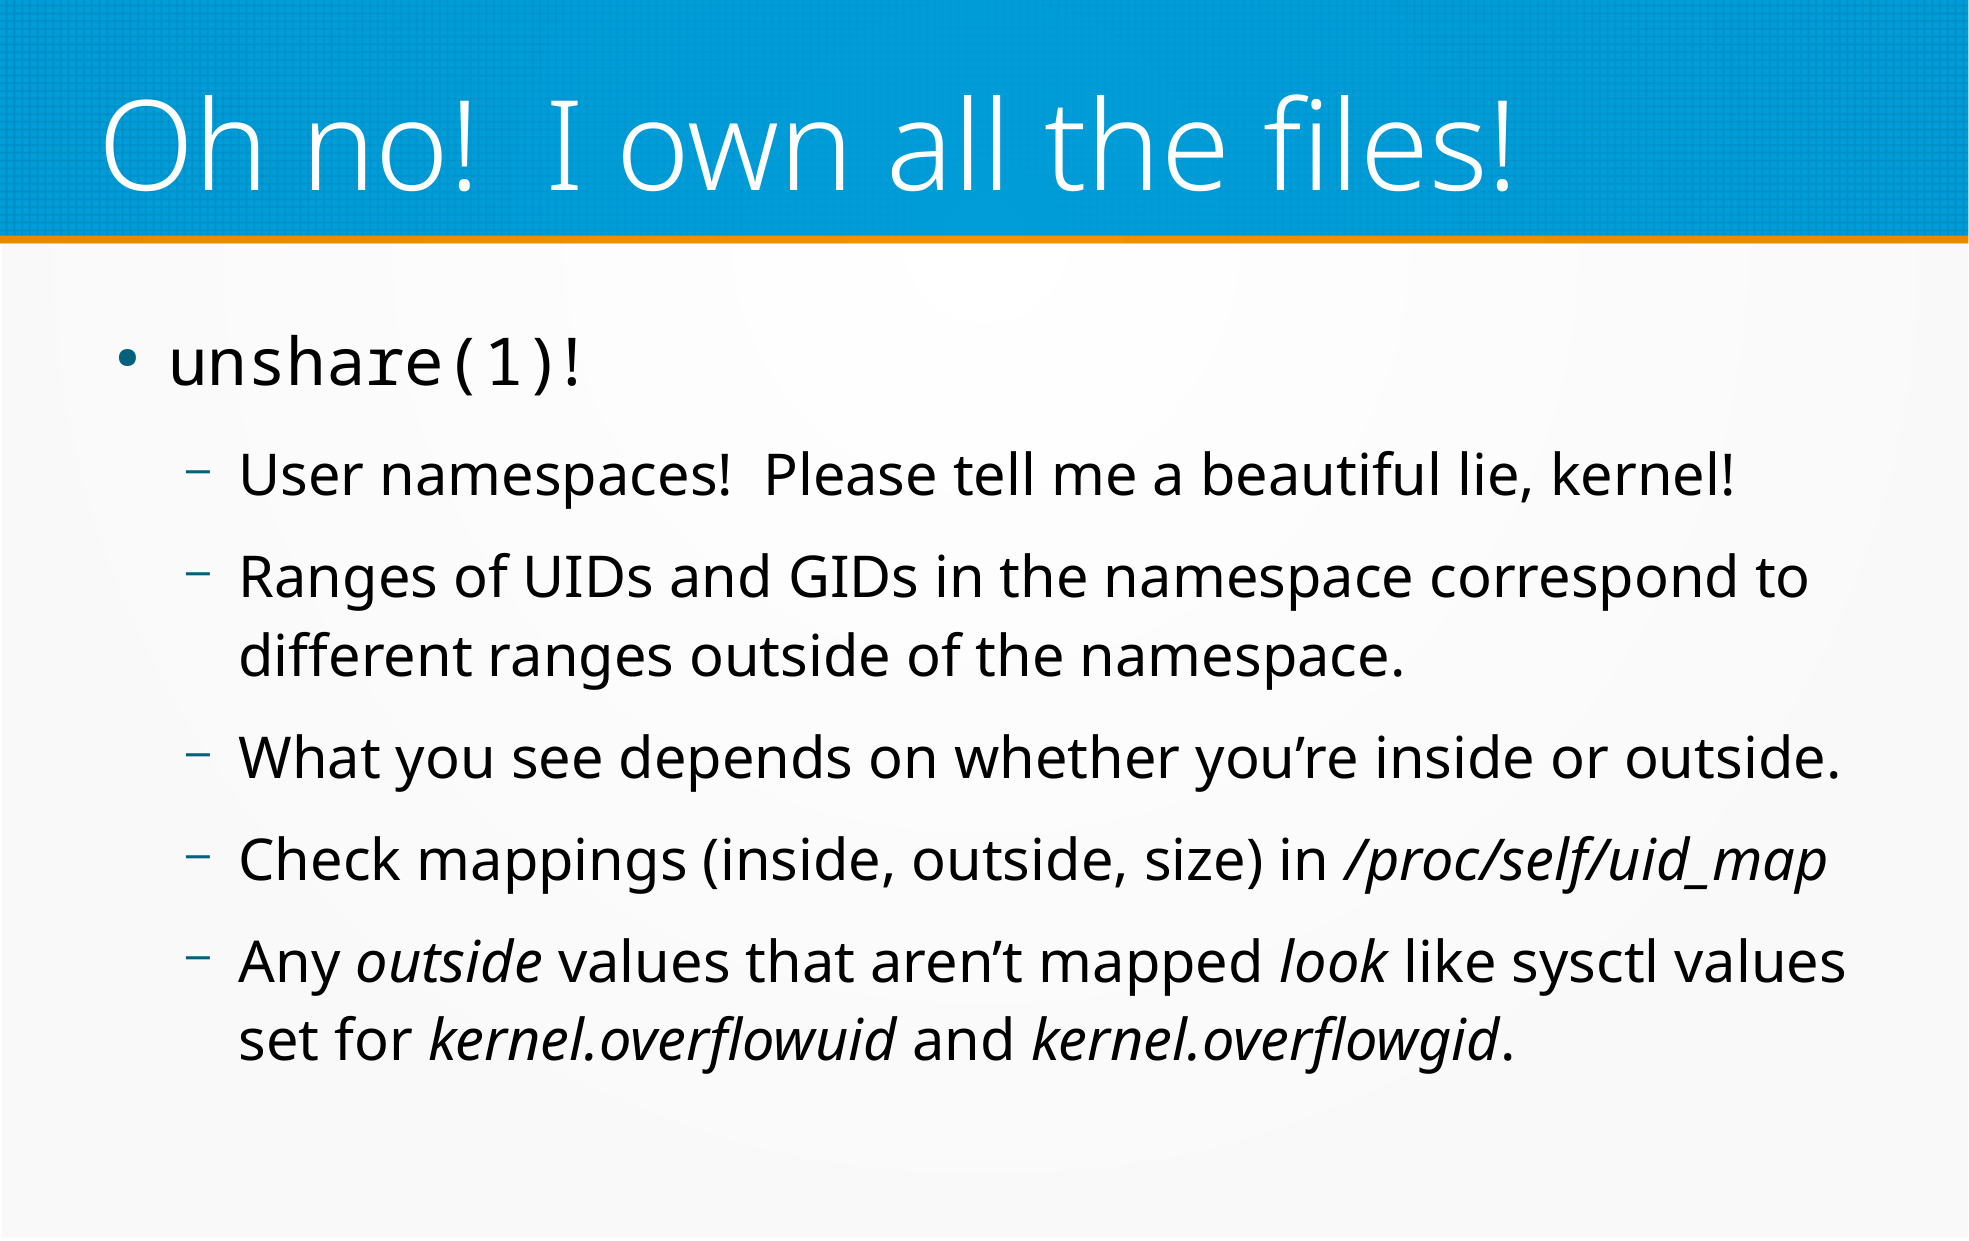

# Oh no! I own all the files!
unshare(1)!
User namespaces! Please tell me a beautiful lie, kernel!
Ranges of UIDs and GIDs in the namespace correspond to different ranges outside of the namespace.
What you see depends on whether you’re inside or outside.
Check mappings (inside, outside, size) in /proc/self/uid_map
Any outside values that aren’t mapped look like sysctl values set for kernel.overflowuid and kernel.overflowgid.